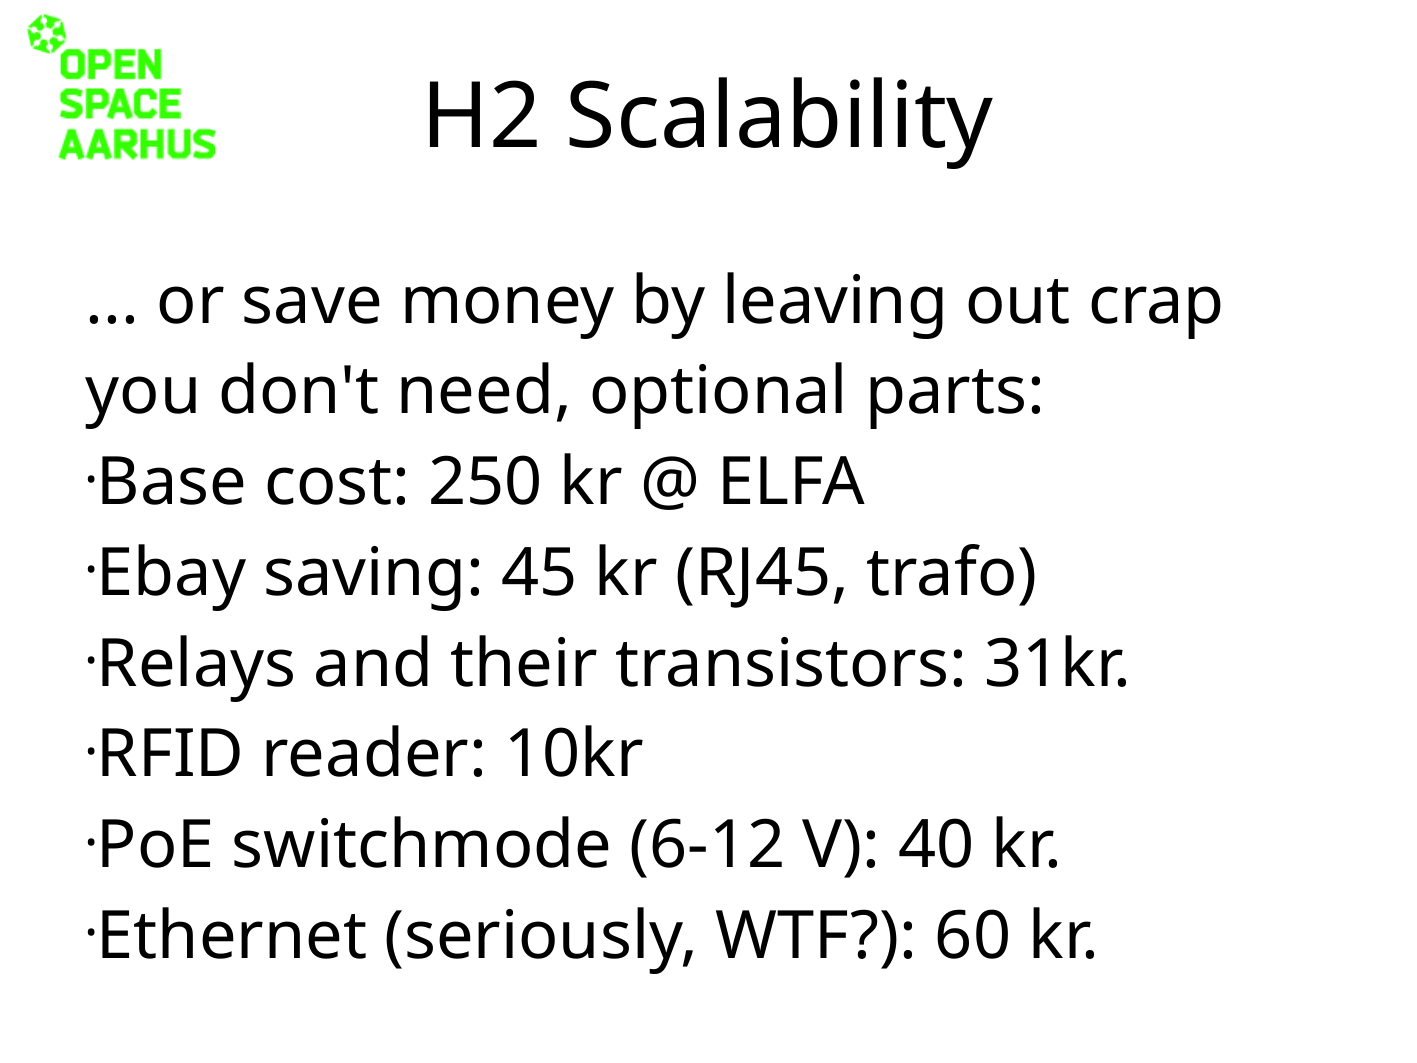

H2 Scalability
... or save money by leaving out crap you don't need, optional parts:
Base cost: 250 kr @ ELFA
Ebay saving: 45 kr (RJ45, trafo)
Relays and their transistors: 31kr.
RFID reader: 10kr
PoE switchmode (6-12 V): 40 kr.
Ethernet (seriously, WTF?): 60 kr.